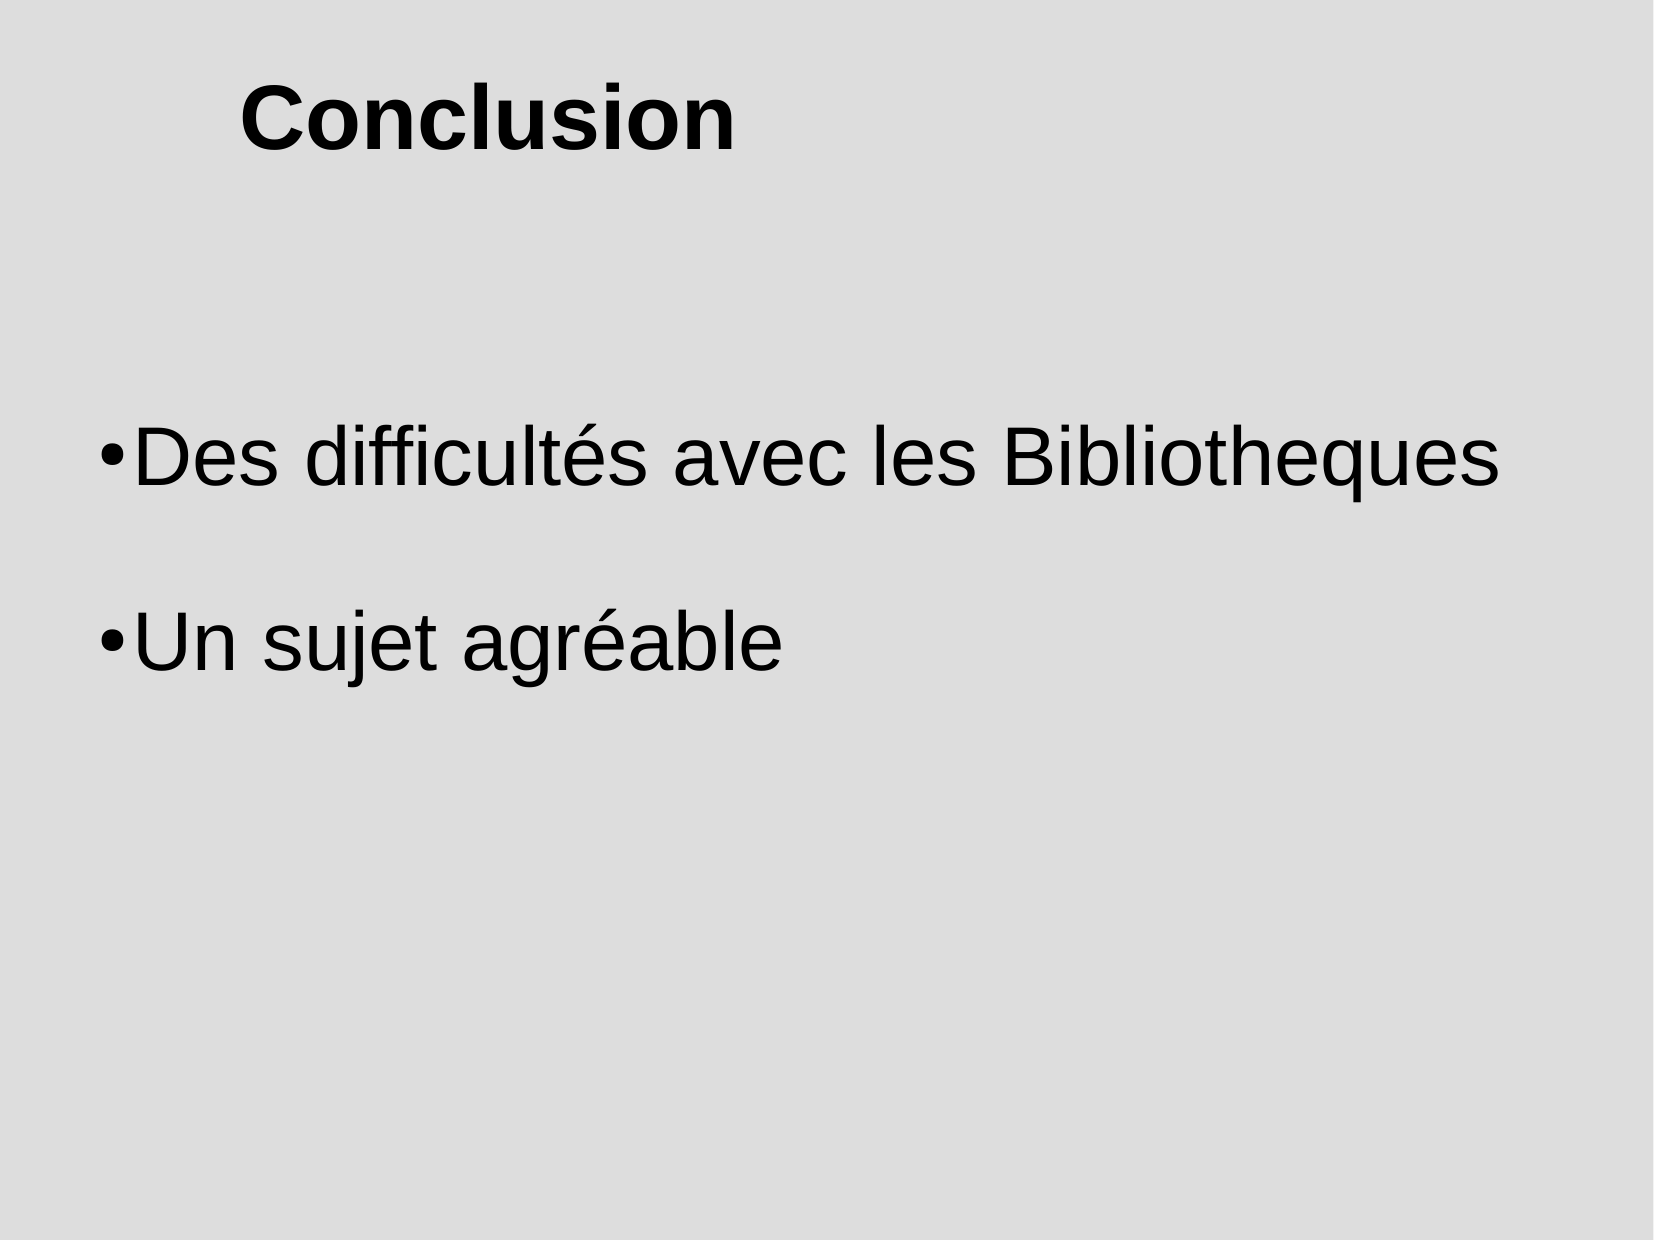

Conclusion
#
Des difficultés avec les Bibliotheques
Un sujet agréable